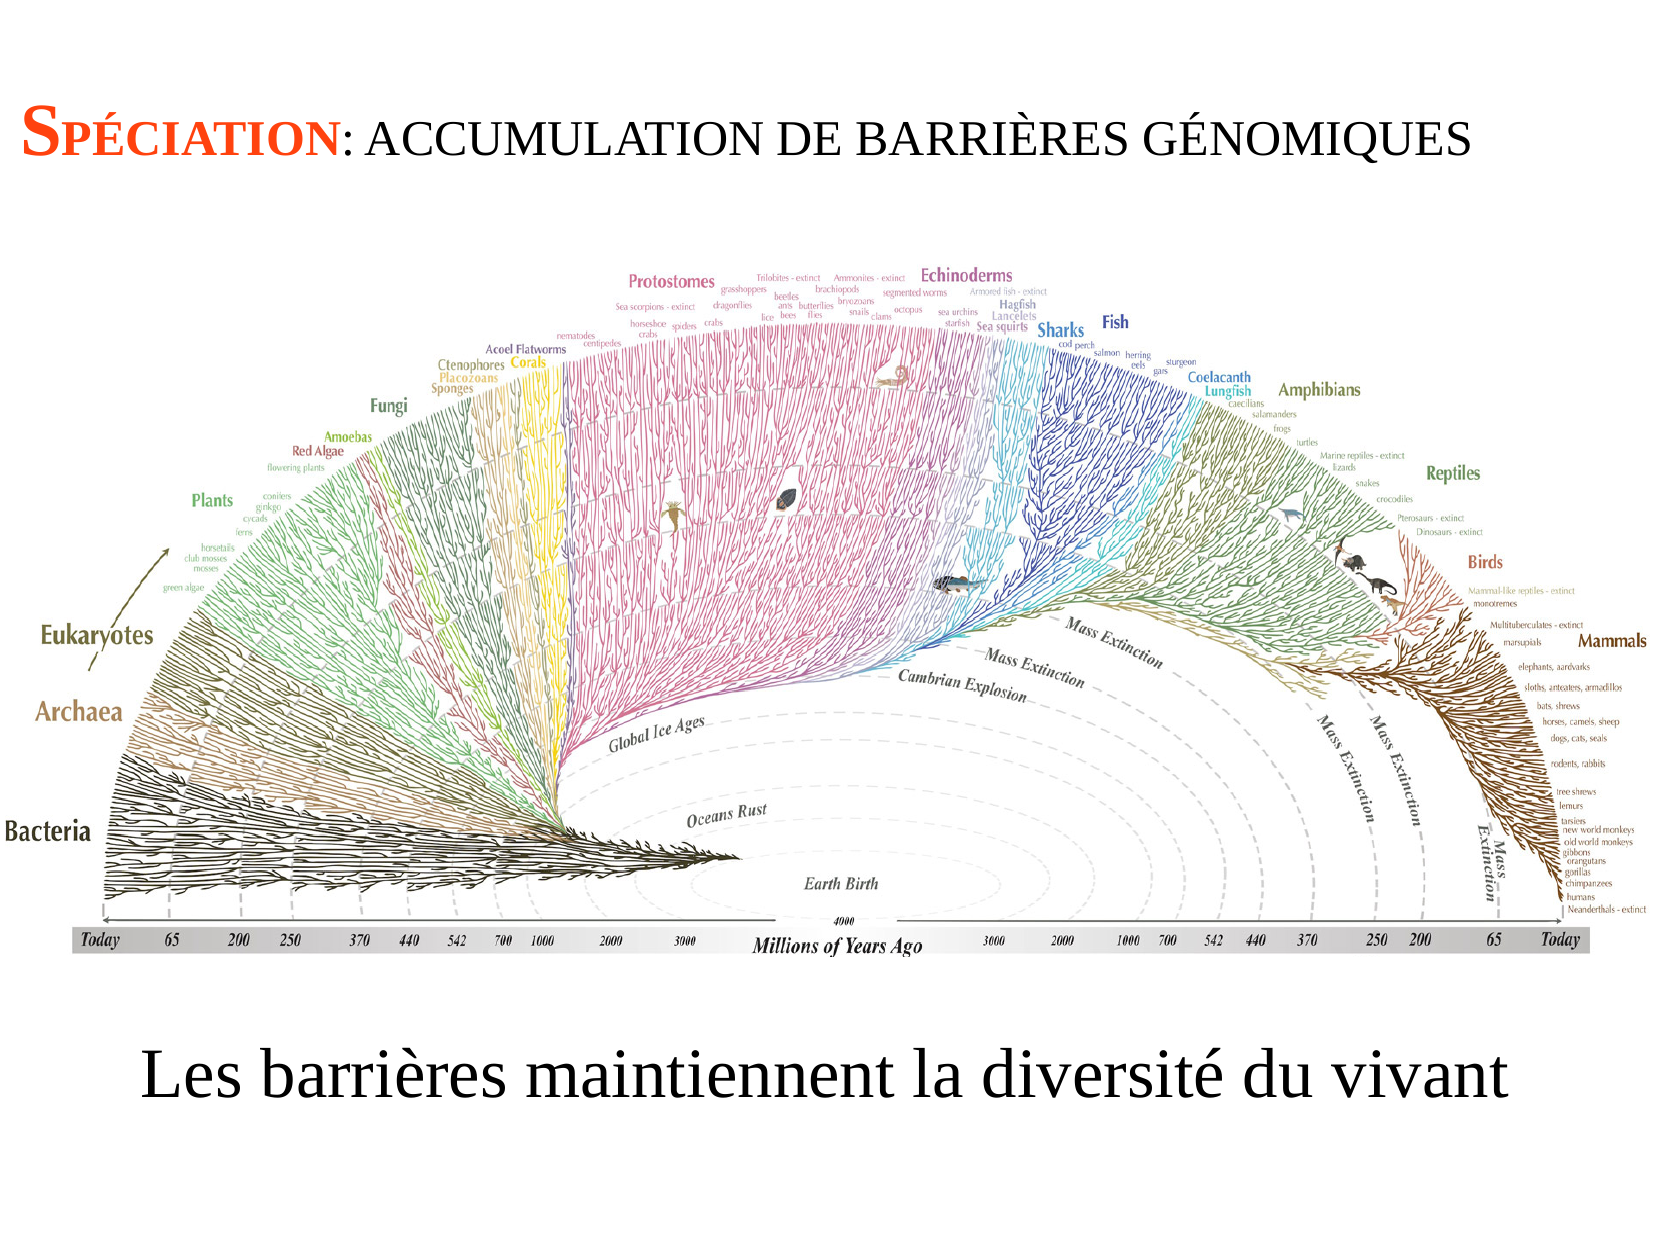

SPÉCIATION: ACCUMULATION DE BARRIÈRES GÉNOMIQUES
Les barrières maintiennent la diversité du vivant